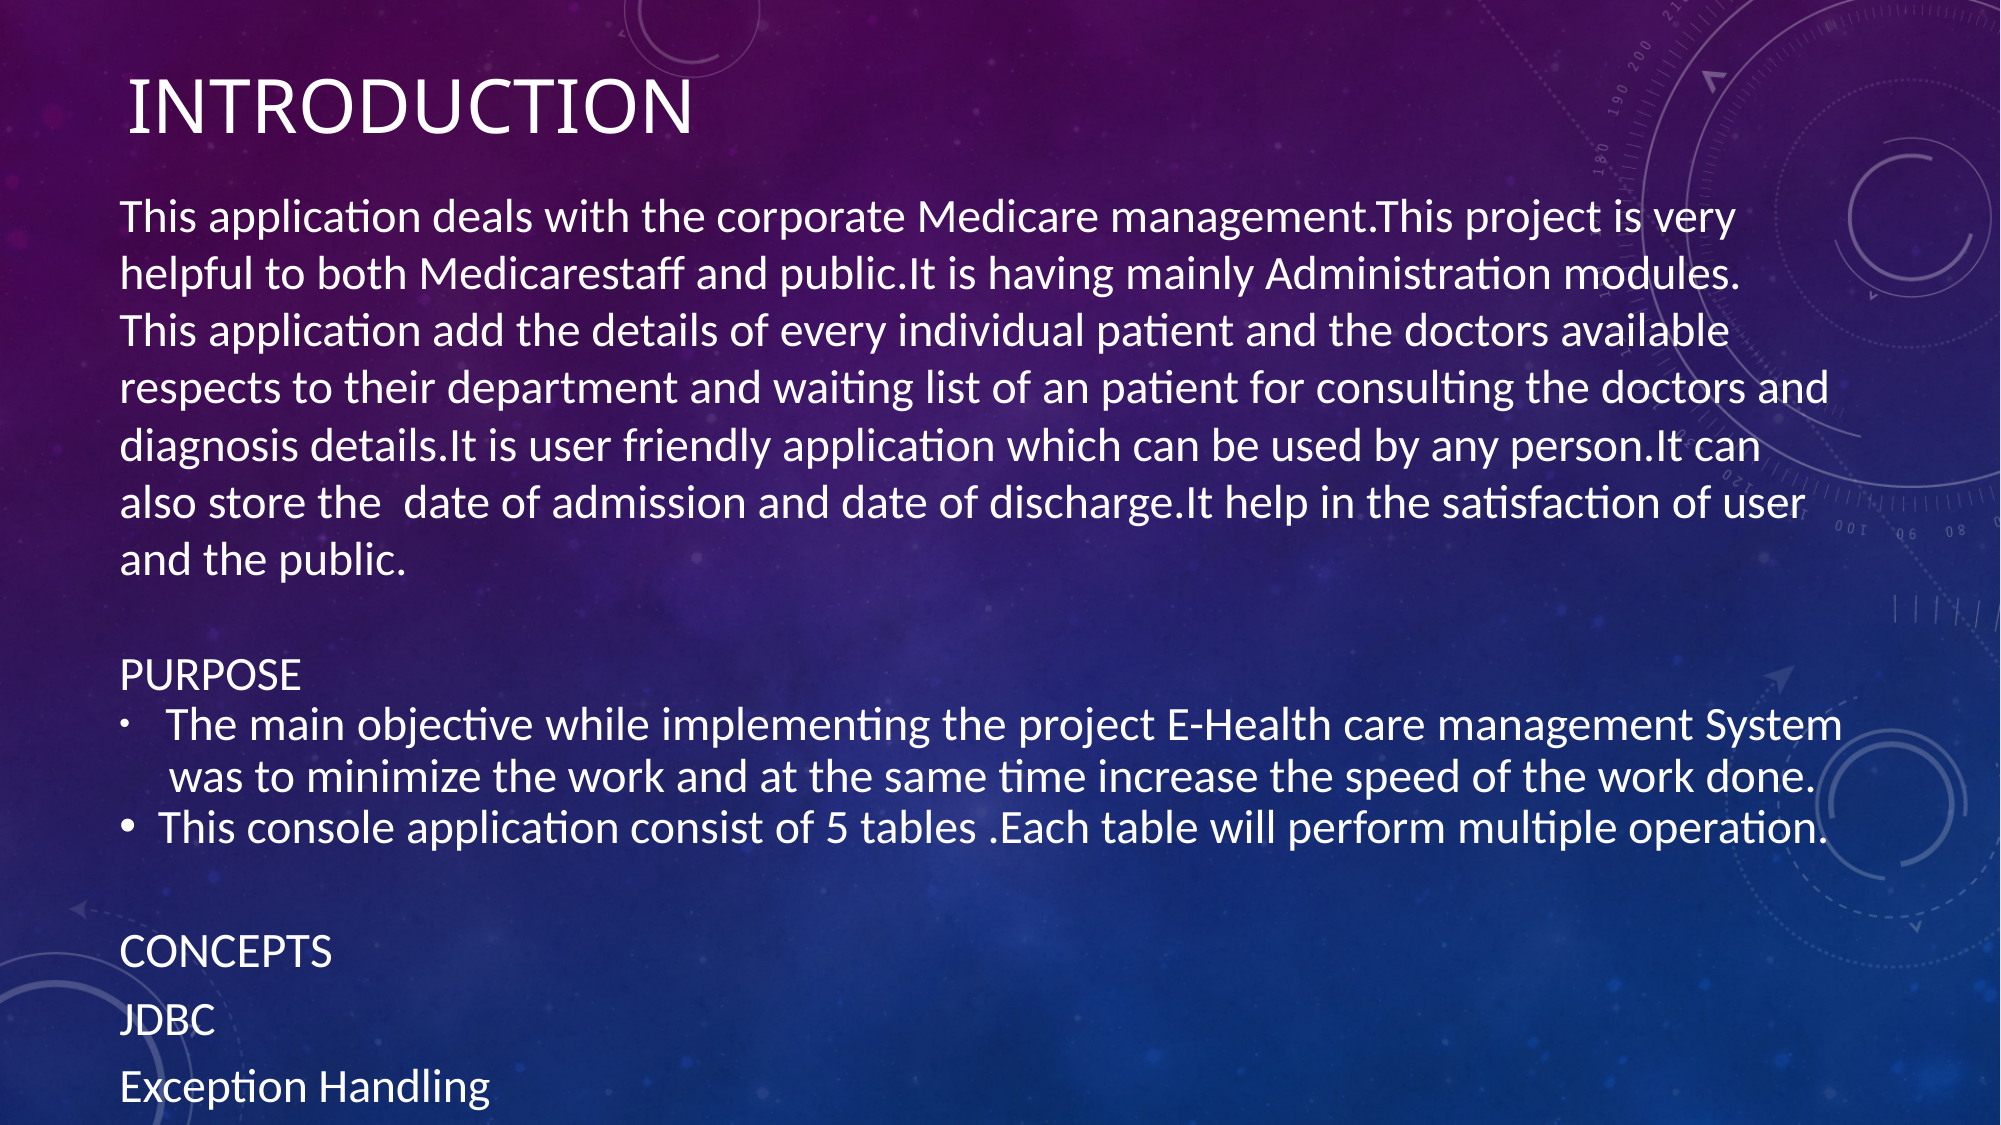

# INTRODUCTION
This application deals with the corporate Medicare management.This project is very helpful to both Medicarestaff and public.It is having mainly Administration modules.
This application add the details of every individual patient and the doctors available respects to their department and waiting list of an patient for consulting the doctors and diagnosis details.It is user friendly application which can be used by any person.It can also store the date of admission and date of discharge.It help in the satisfaction of user and the public.
PURPOSE
 The main objective while implementing the project E-Health care management System was to minimize the work and at the same time increase the speed of the work done.
This console application consist of 5 tables .Each table will perform multiple operation.
CONCEPTS
JDBC
Exception Handling